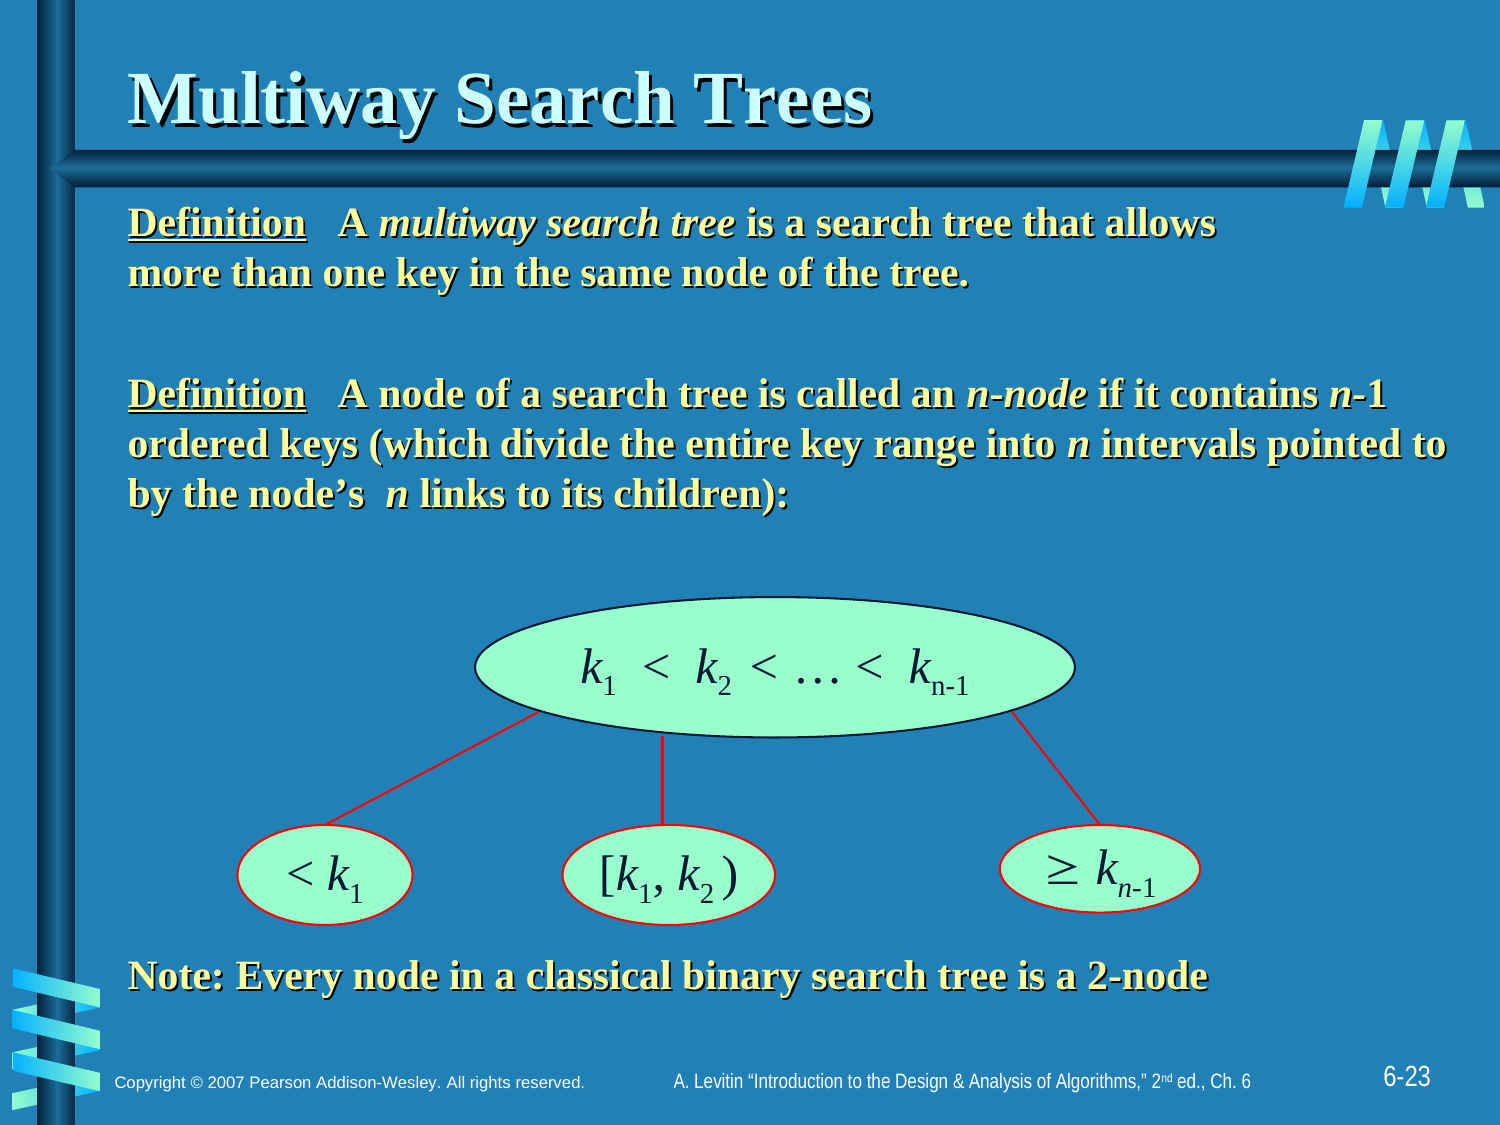

# Multiway Search Trees
Definition A multiway search tree is a search tree that allows
more than one key in the same node of the tree.
Definition A node of a search tree is called an n-node if it contains n-1 ordered keys (which divide the entire key range into n intervals pointed to by the node’s n links to its children):
Note: Every node in a classical binary search tree is a 2-node
k1 < k2 < … < kn-1
< k1
[k1, k2 )
 kn-1